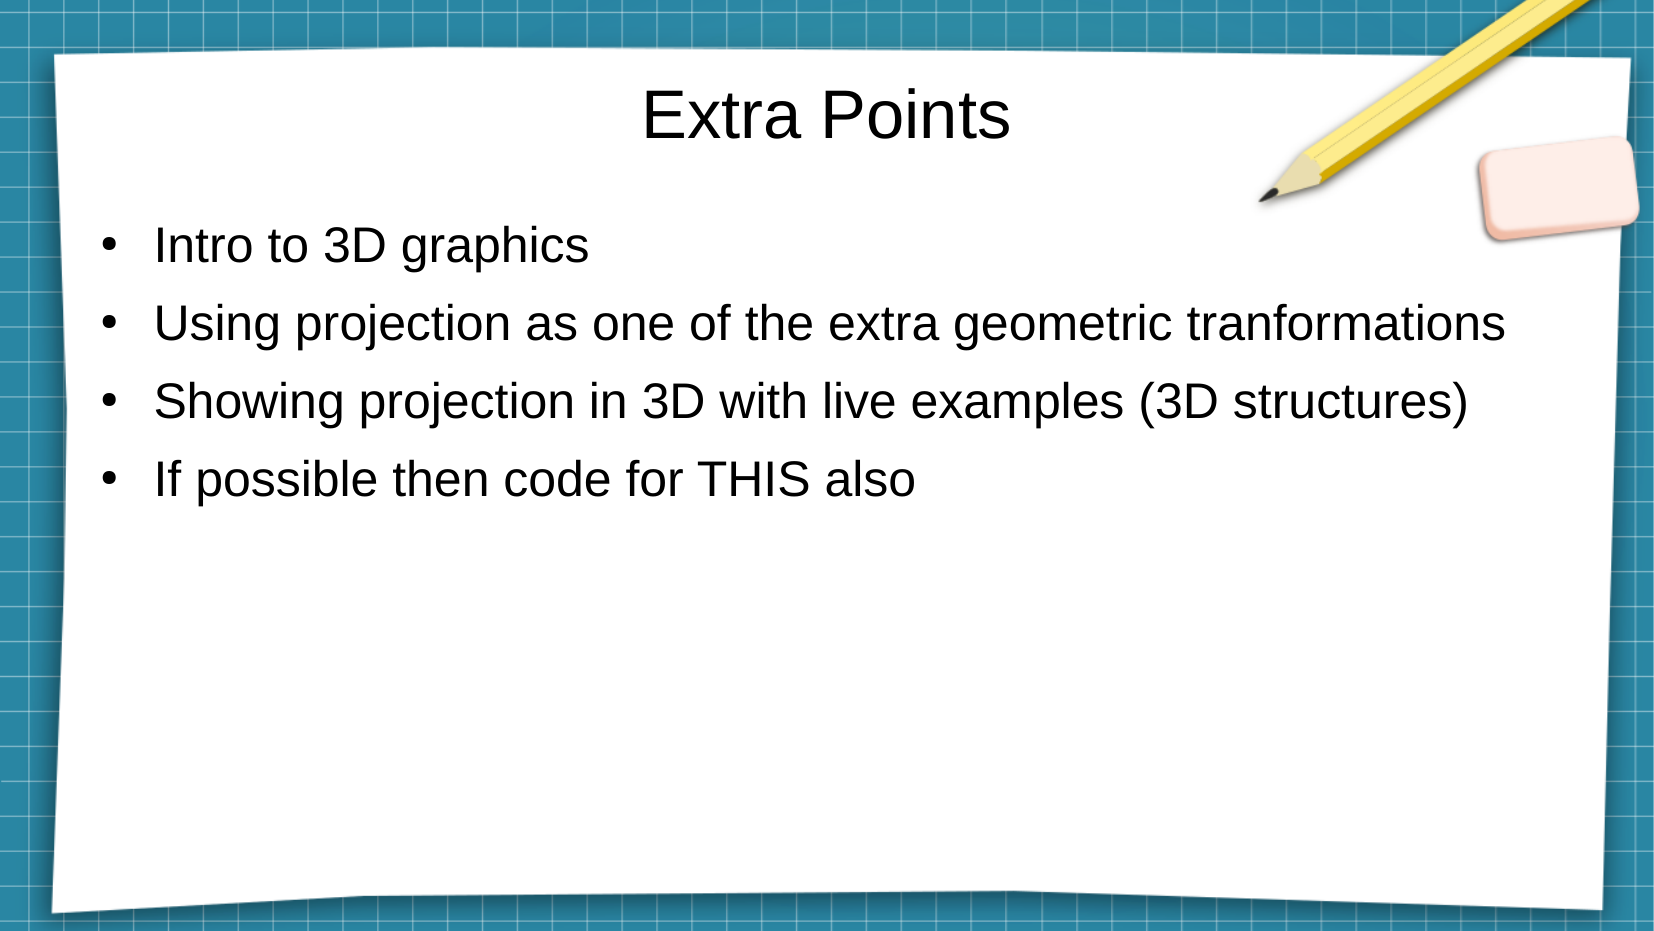

# Extra Points
Intro to 3D graphics
Using projection as one of the extra geometric tranformations
Showing projection in 3D with live examples (3D structures)
If possible then code for THIS also